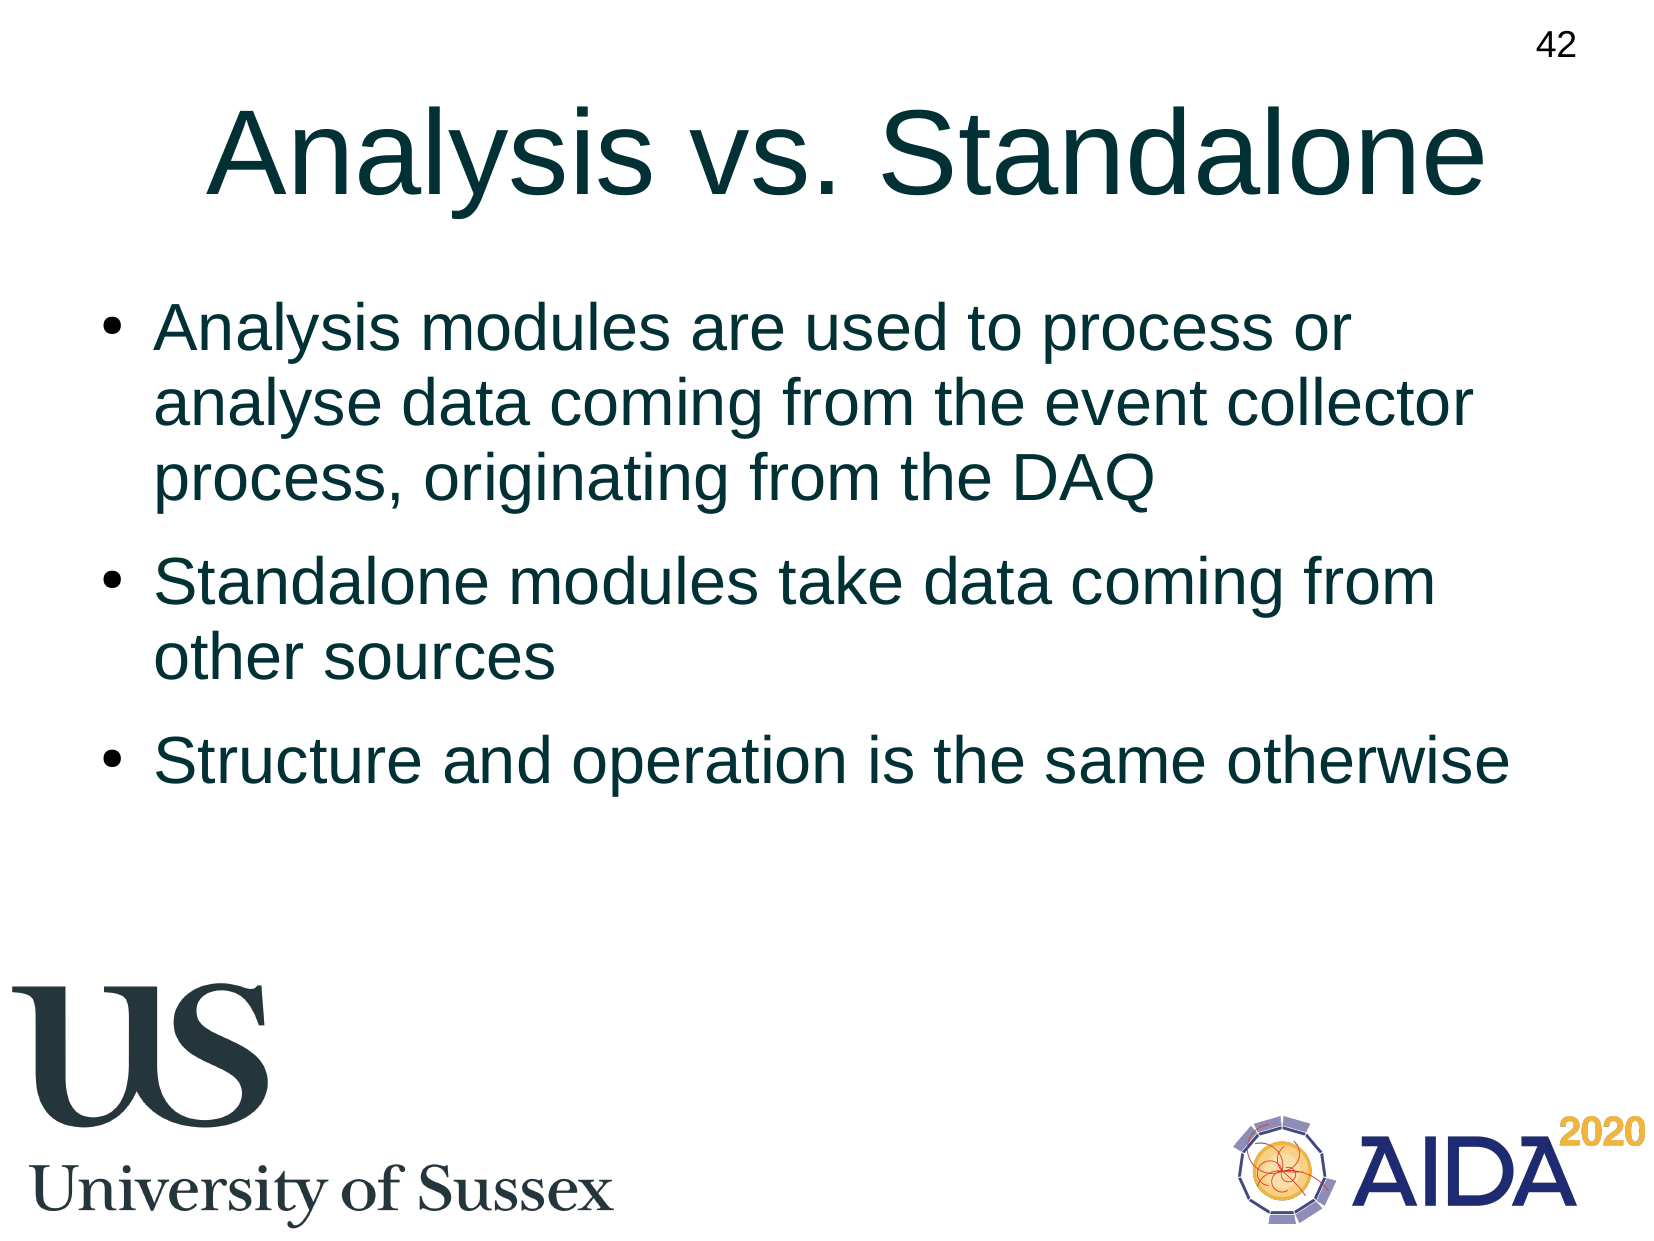

# Analysis vs. Standalone
Analysis modules are used to process or analyse data coming from the event collector process, originating from the DAQ
Standalone modules take data coming from other sources
Structure and operation is the same otherwise